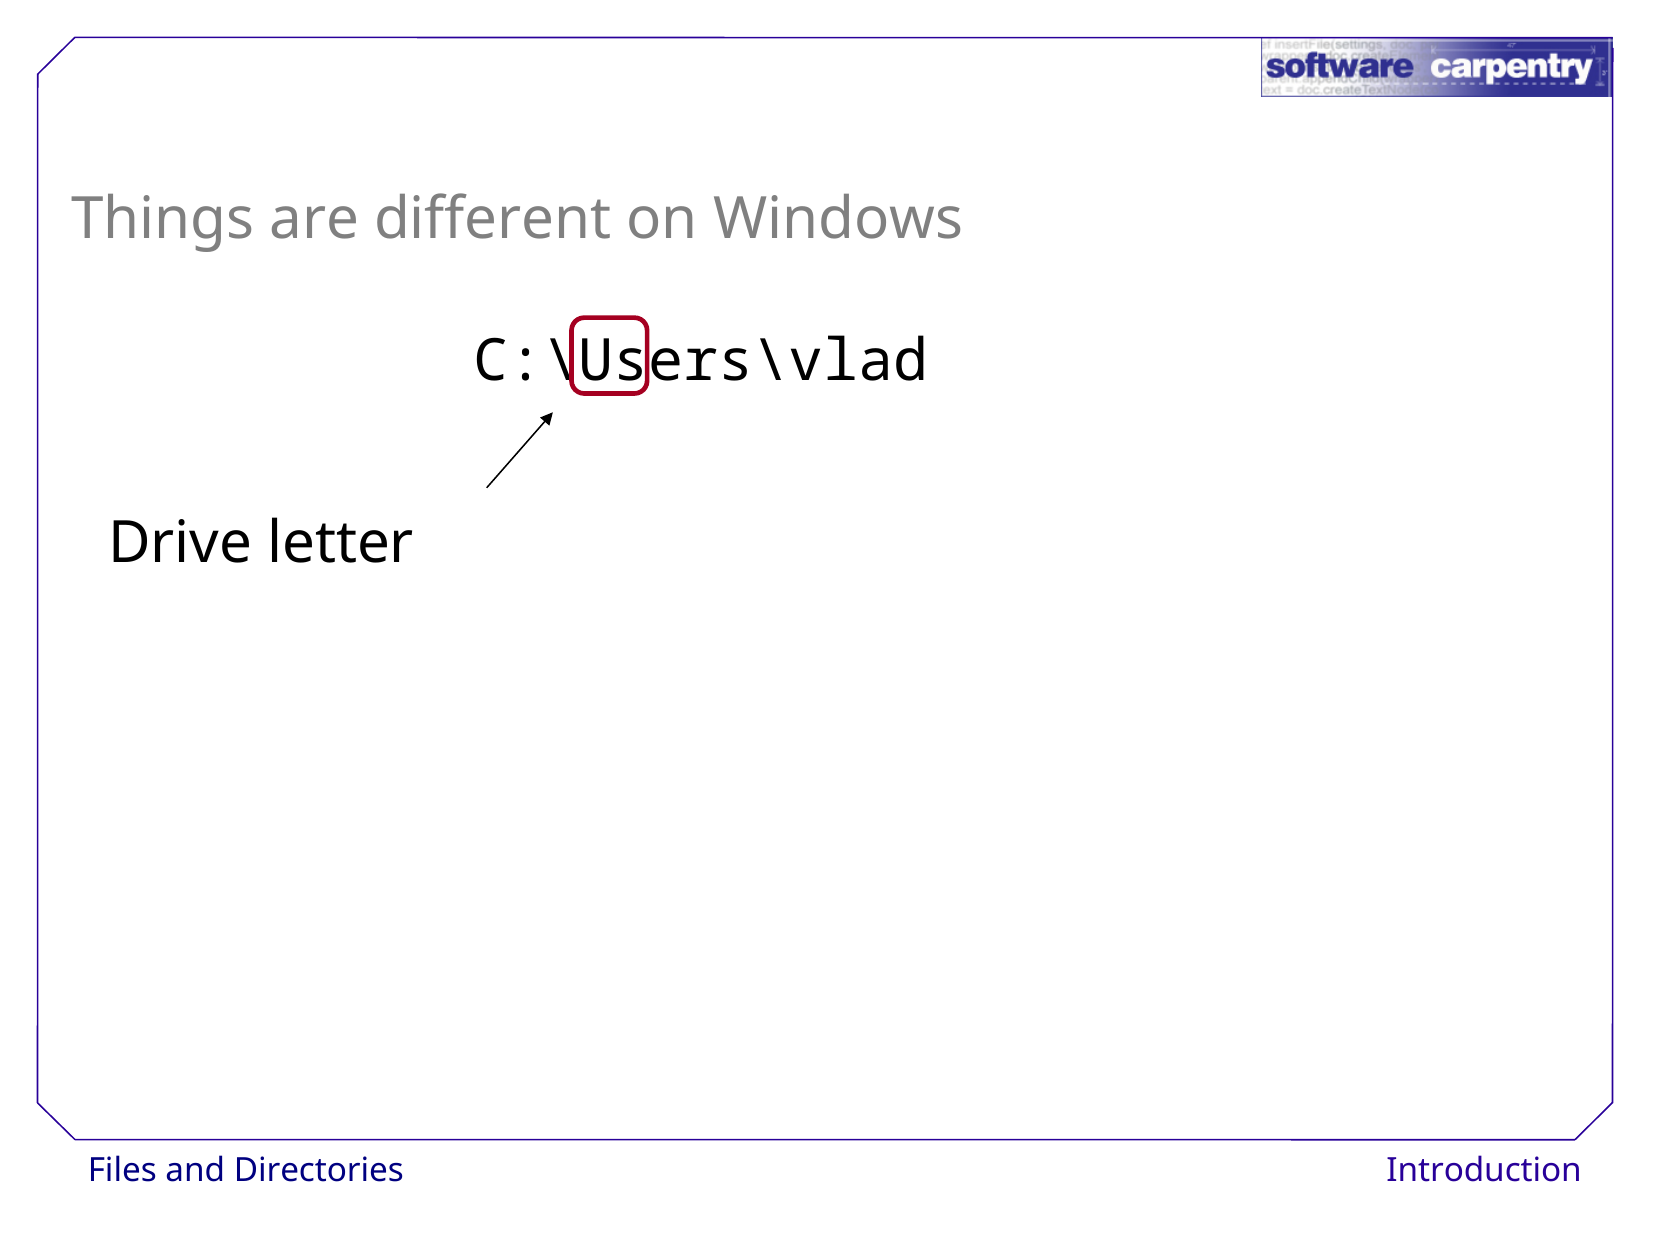

Things are different on Windows
C:\Users\vlad
Drive letter